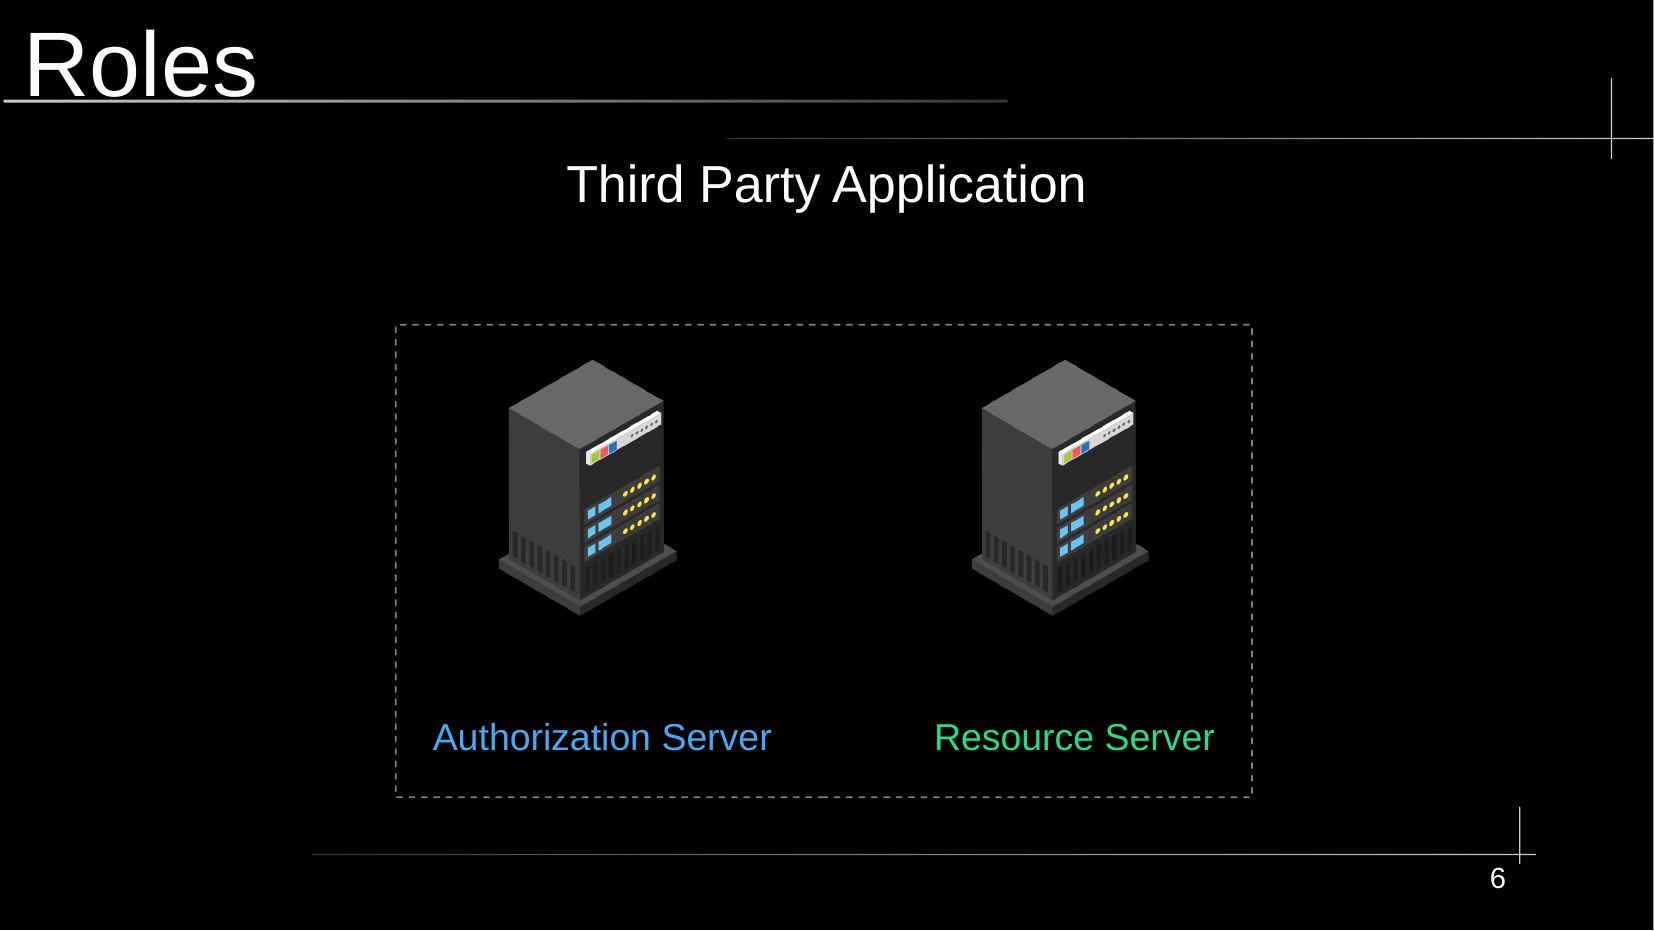

# Roles
Third Party Application
Authorization Server
Resource Server
6